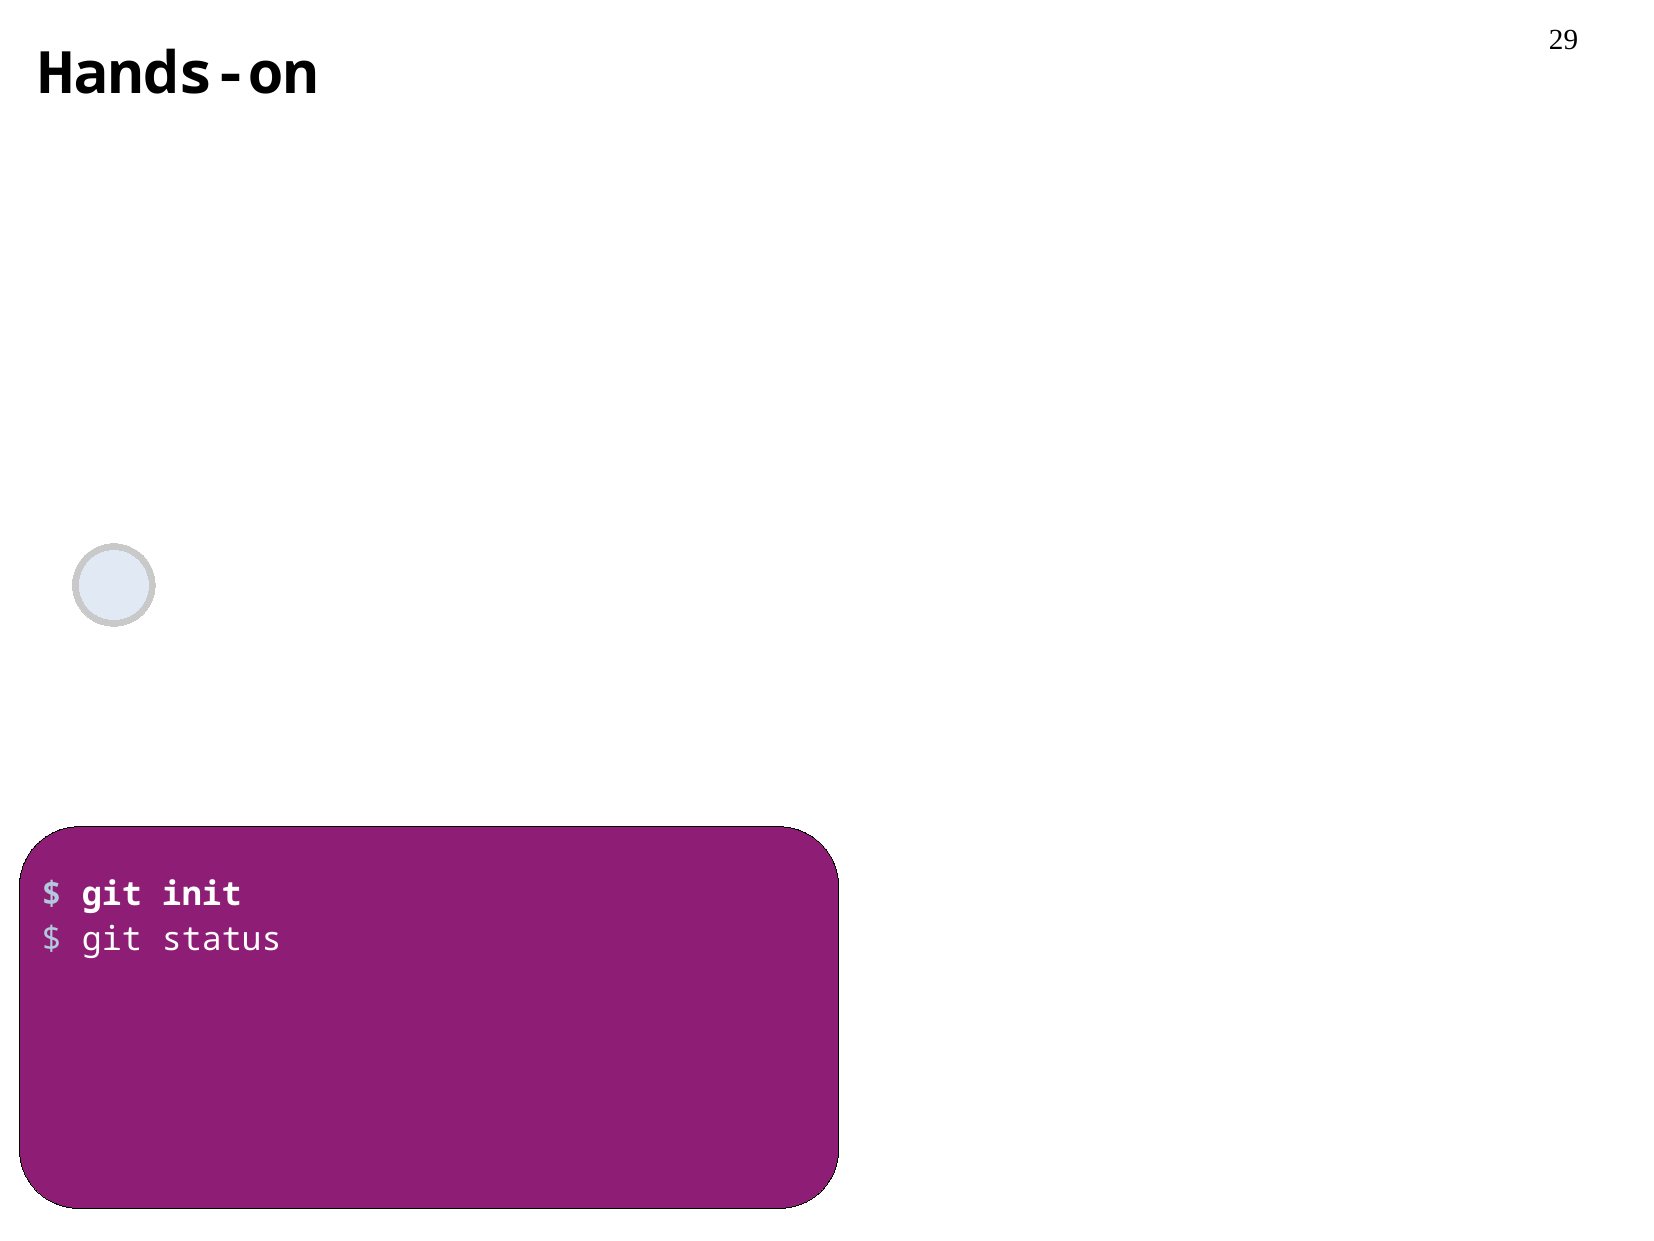

29
Hands-on
$ git init
$ git status